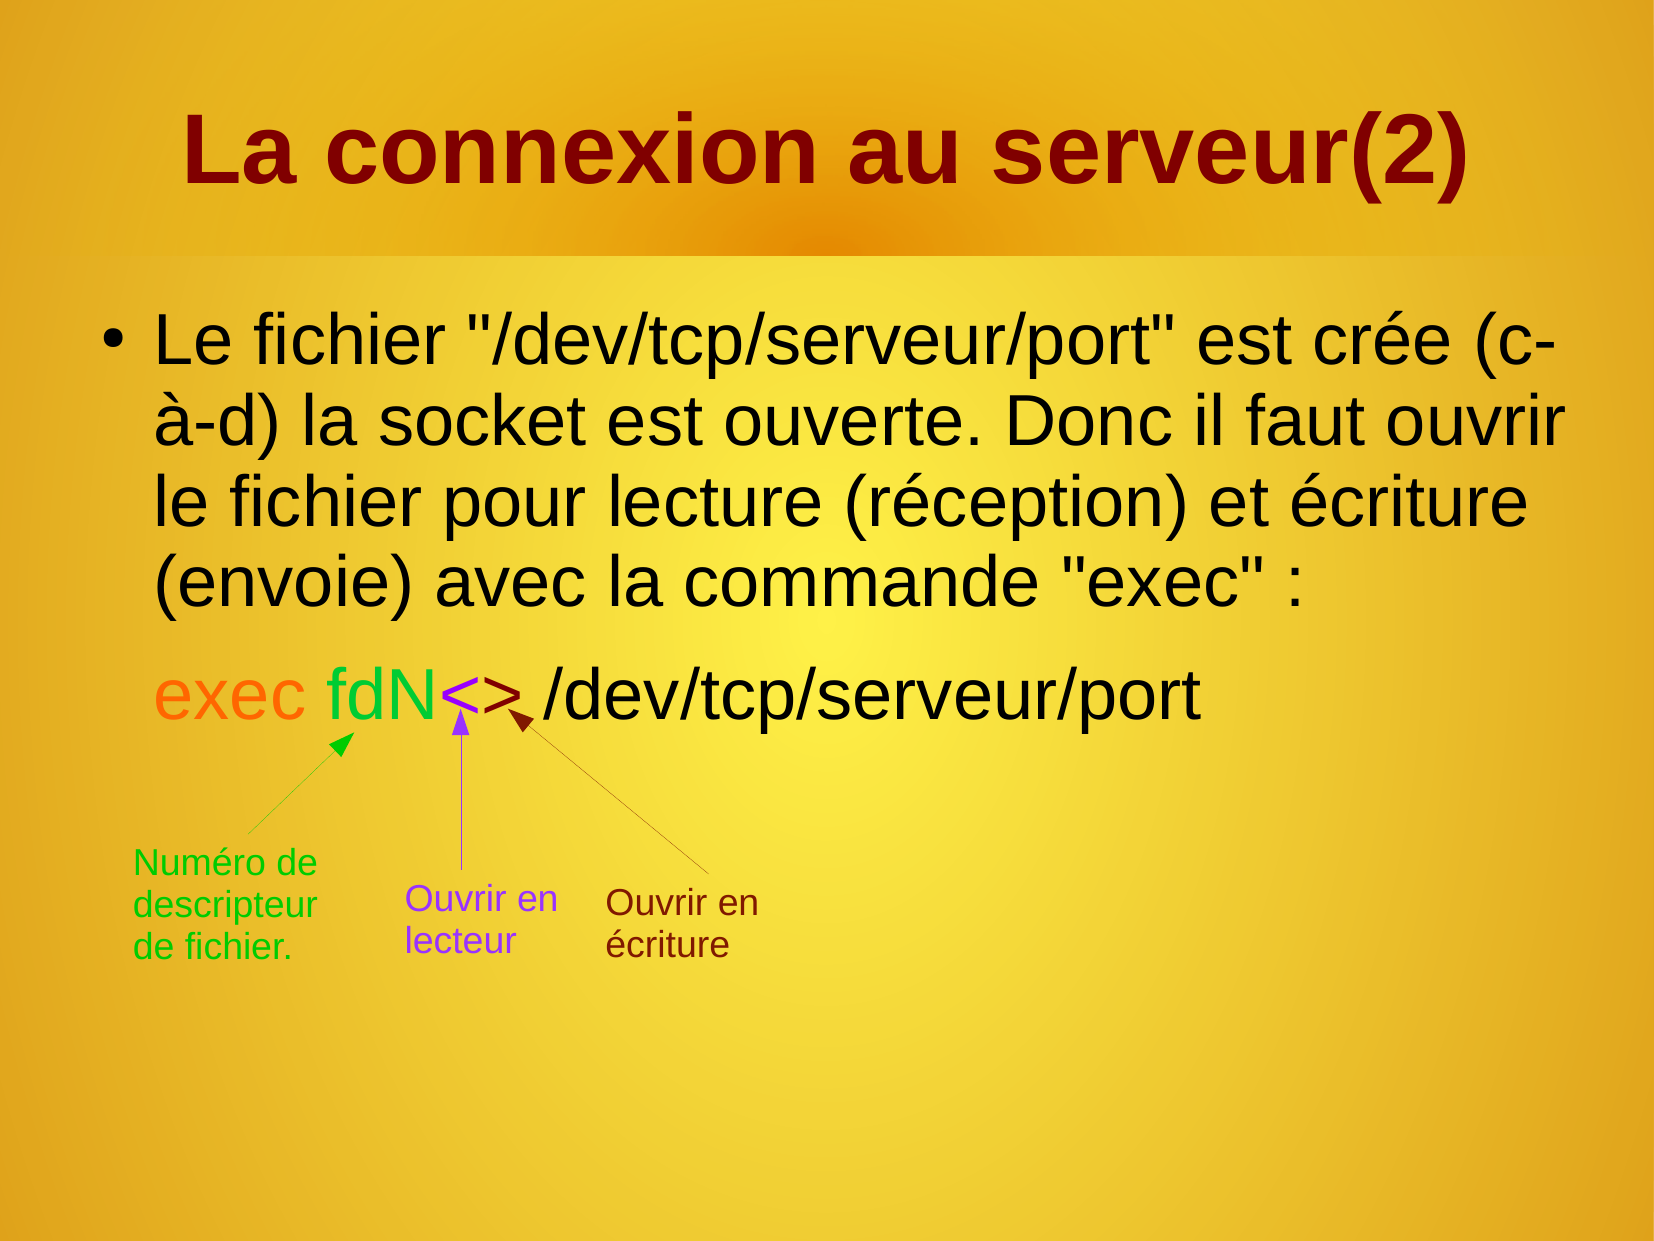

# La connexion au serveur(2)
Le fichier "/dev/tcp/serveur/port" est crée (c-à-d) la socket est ouverte. Donc il faut ouvrir le fichier pour lecture (réception) et écriture (envoie) avec la commande "exec" :
exec fdN<> /dev/tcp/serveur/port
Numéro de descripteur de fichier.
Ouvrir en lecteur
Ouvrir en écriture